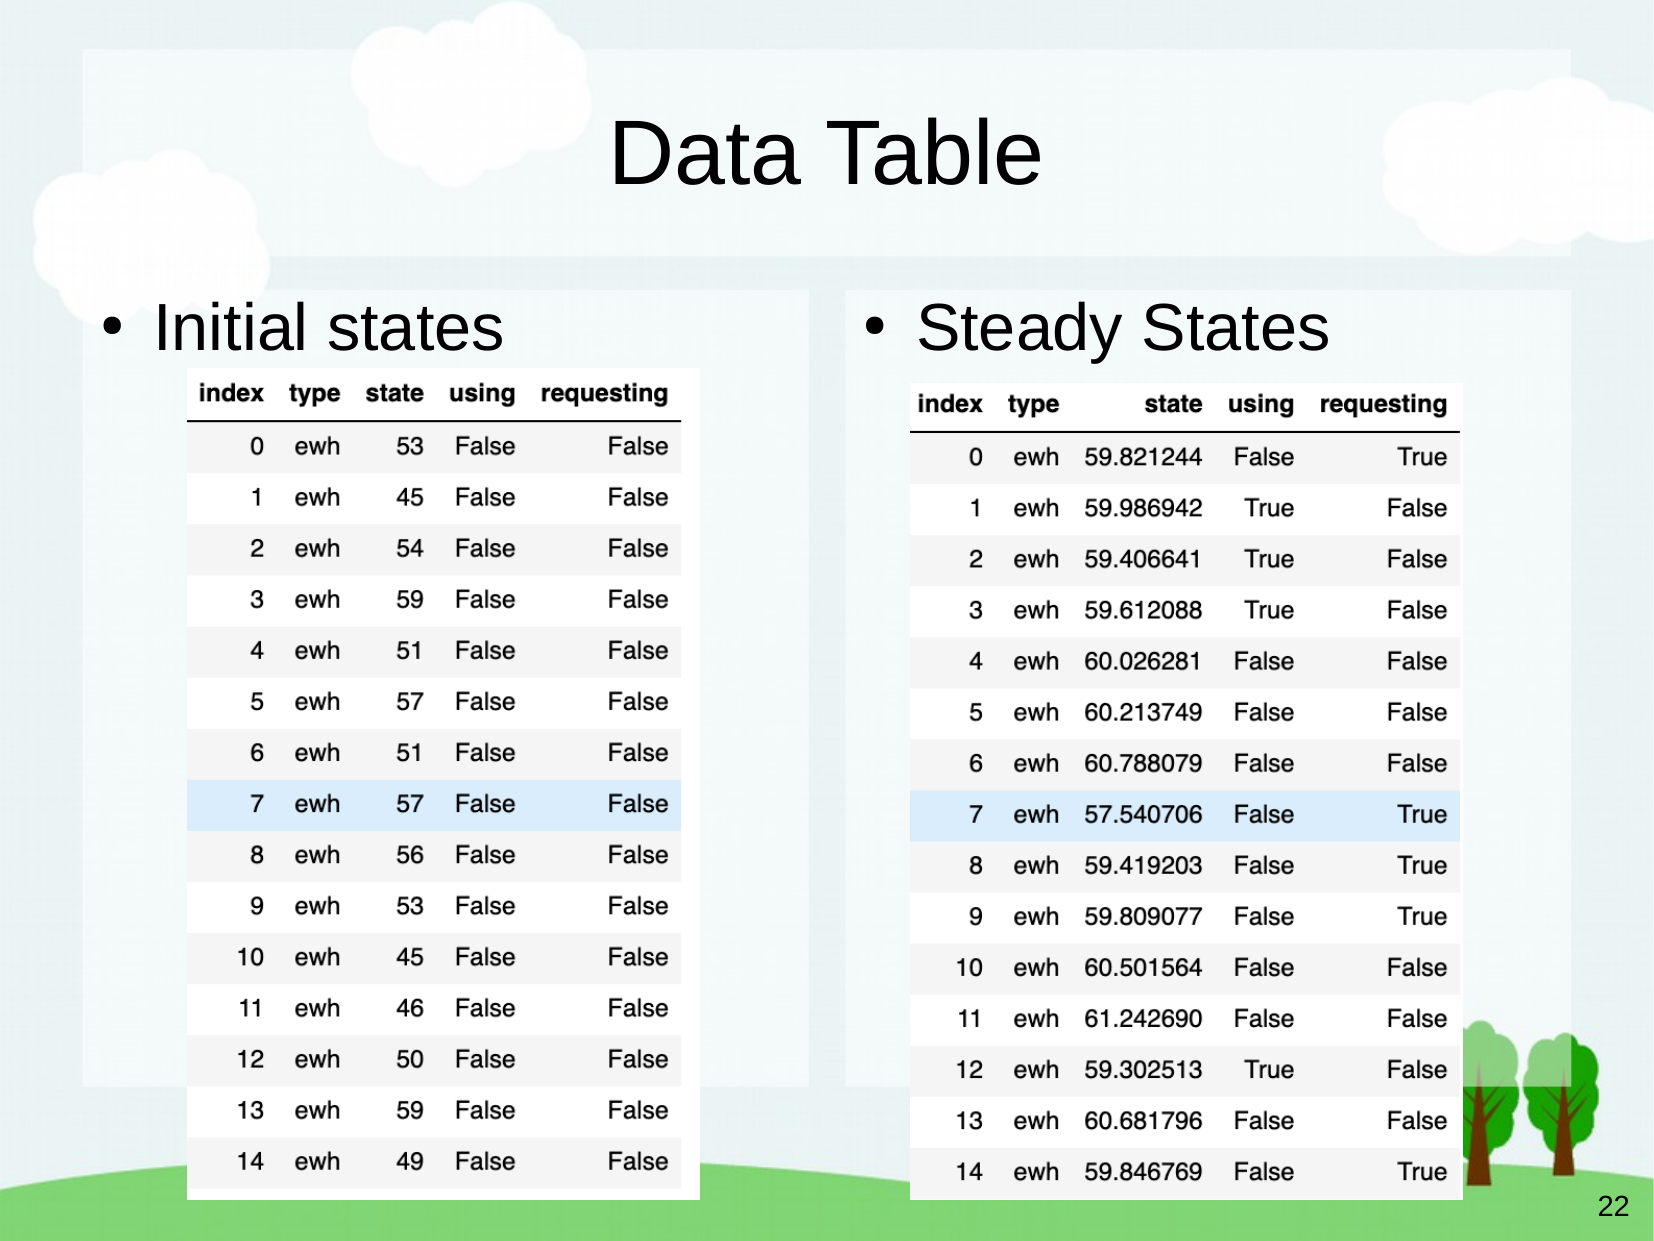

# Data Table
Initial states
Steady States
22